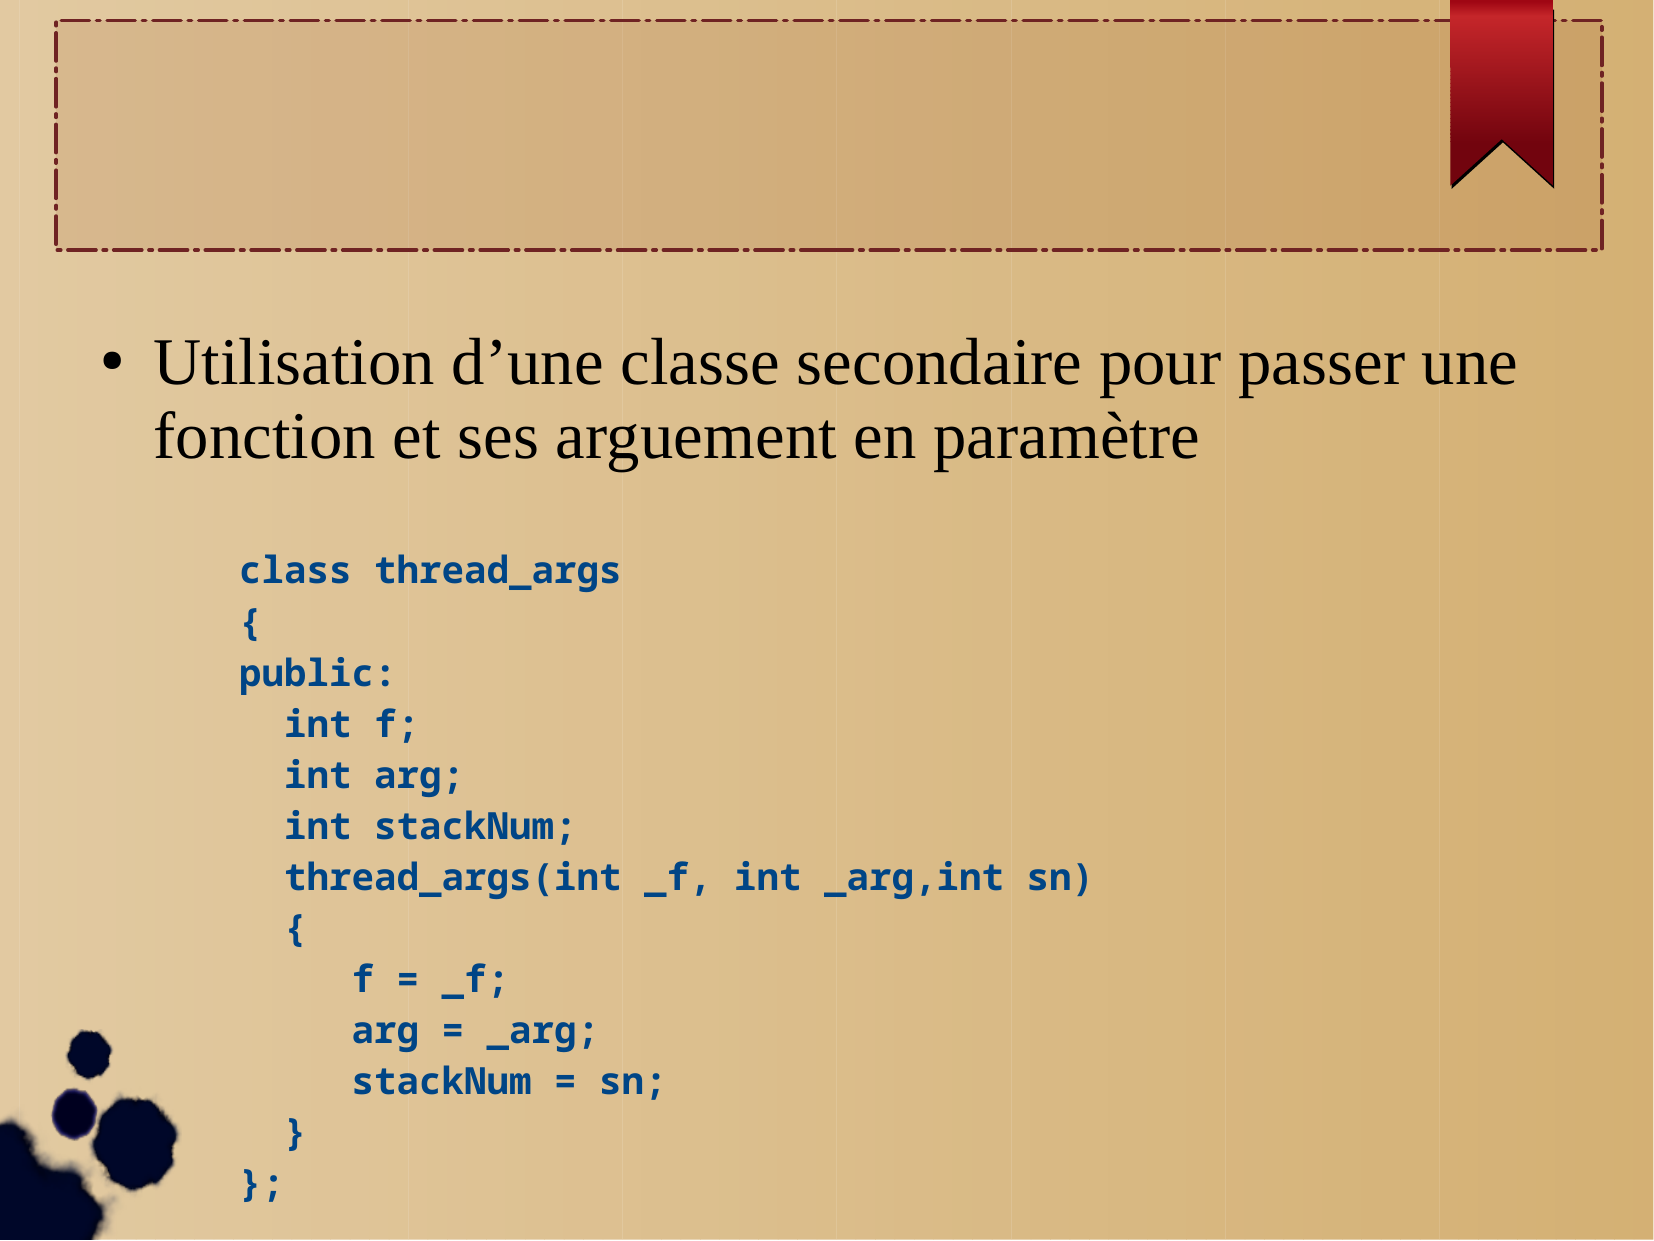

# Utilisation d’une classe secondaire pour passer une fonction et ses arguement en paramètre
class thread_args
{
public:
 int f;
 int arg;
 int stackNum;
 thread_args(int _f, int _arg,int sn)
 {
 f = _f;
 arg = _arg;
 stackNum = sn;
 }
};